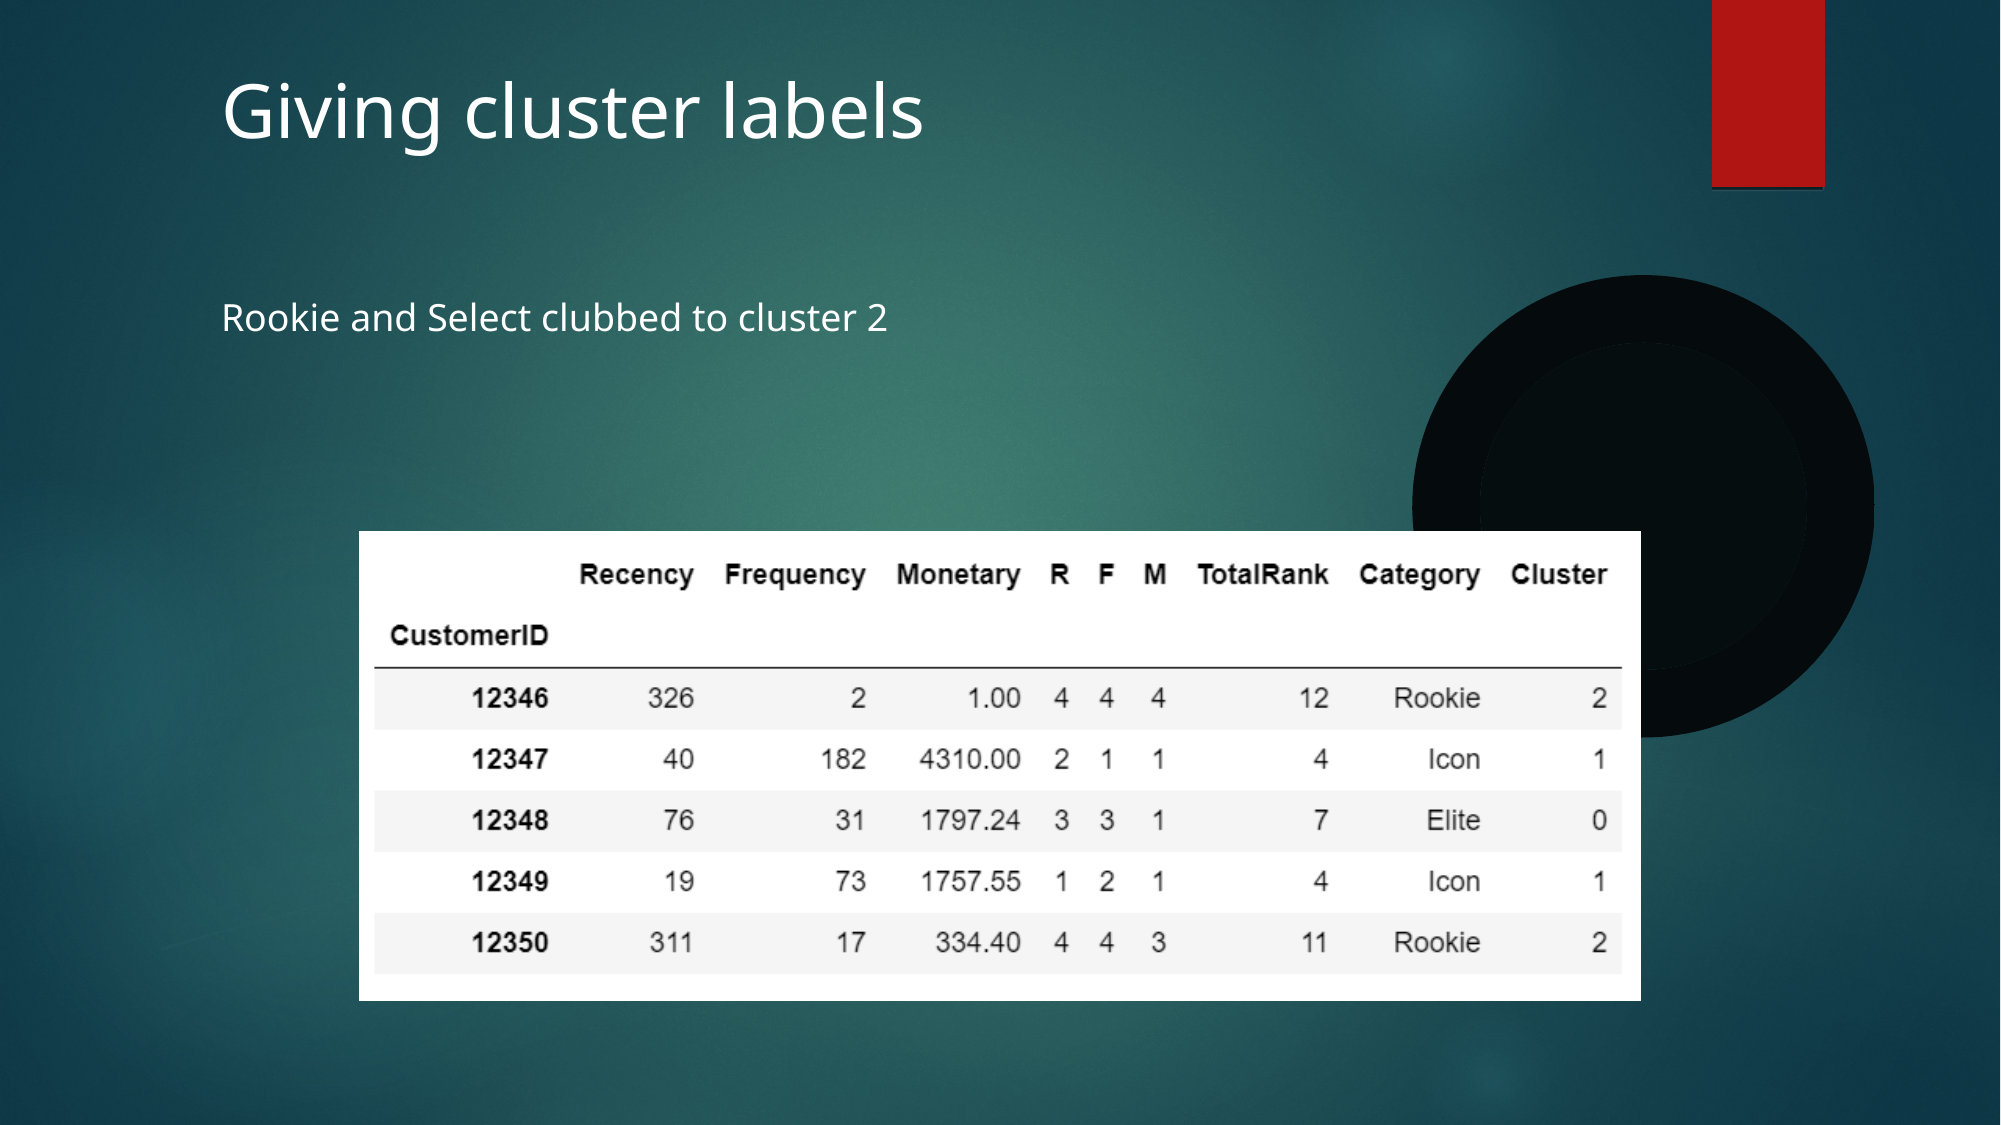

Giving cluster labels
Rookie and Select clubbed to cluster 2